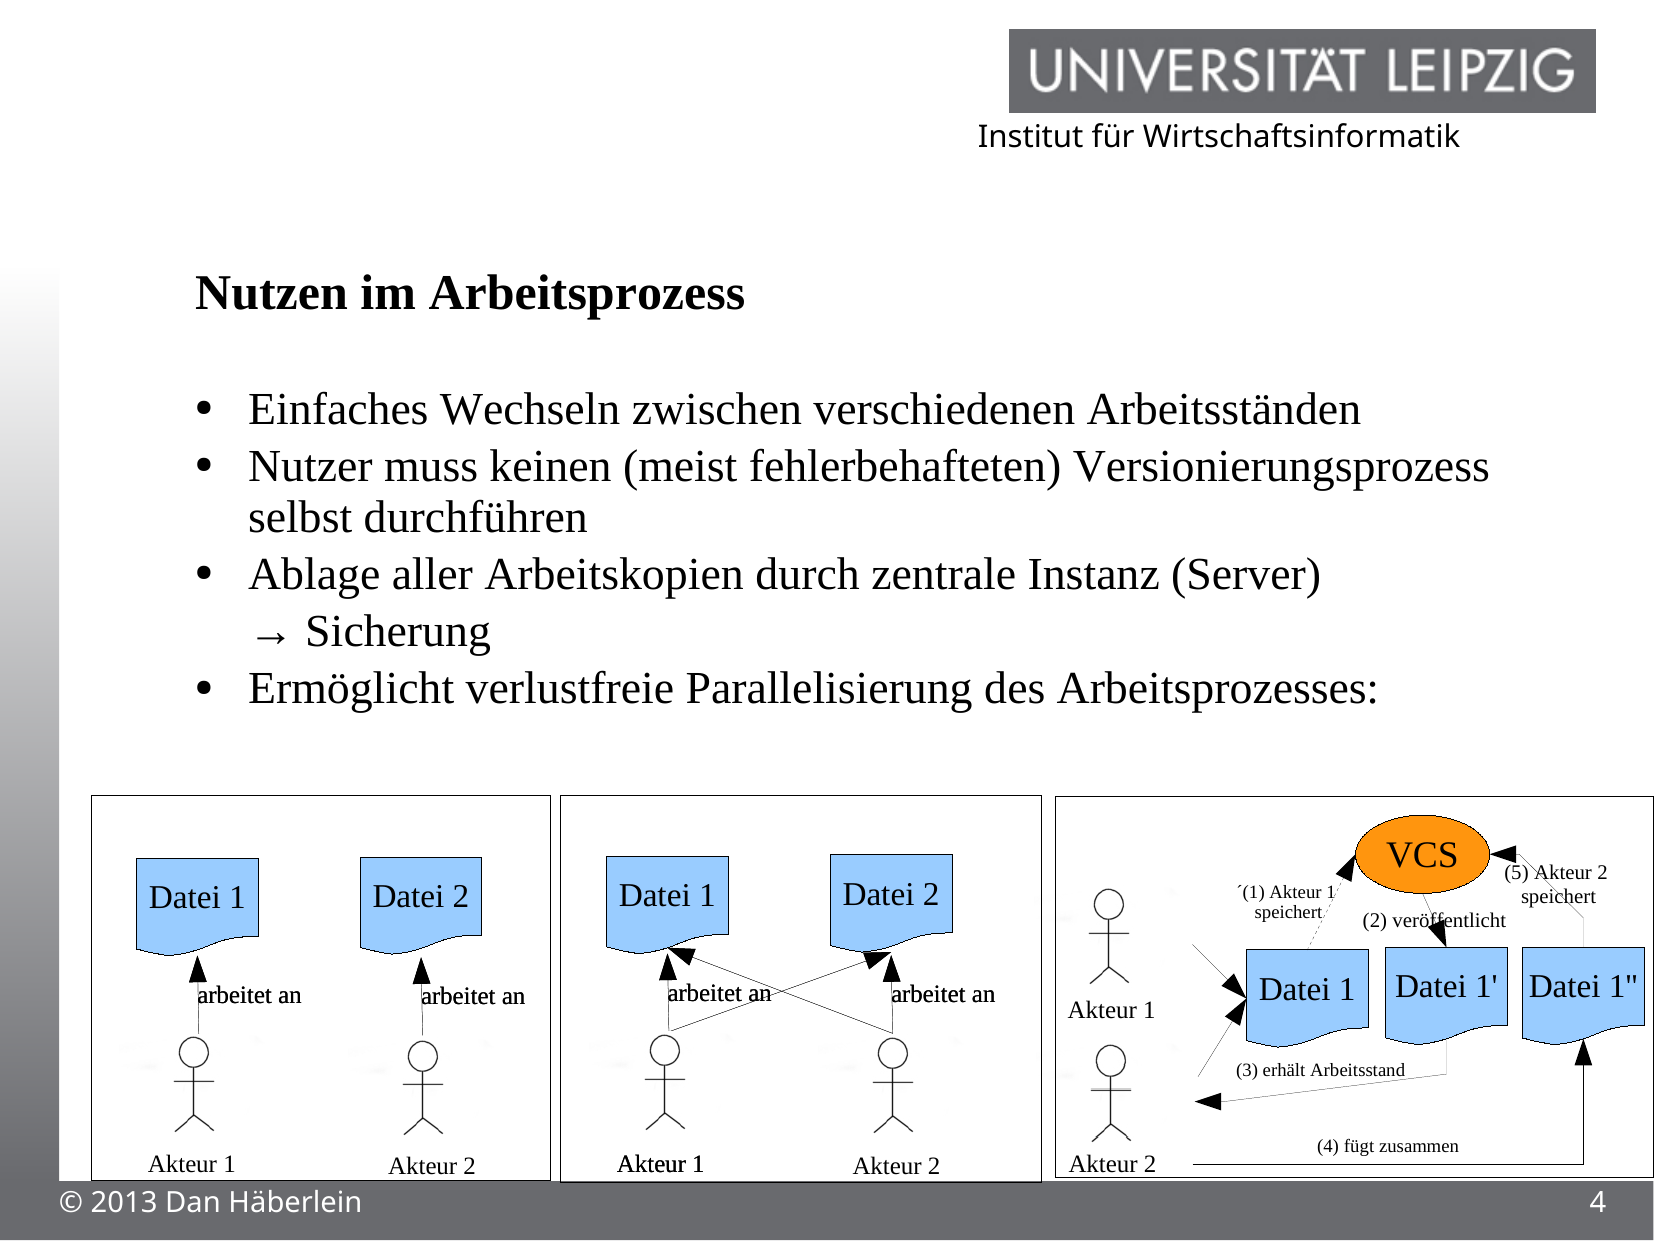

# Nutzen im Arbeitsprozess
Einfaches Wechseln zwischen verschiedenen Arbeitsständen
Nutzer muss keinen (meist fehlerbehafteten) Versionierungsprozess selbst durchführen
Ablage aller Arbeitskopien durch zentrale Instanz (Server)
→ Sicherung
Ermöglicht verlustfreie Parallelisierung des Arbeitsprozesses:
VCS
Datei 2
Datei 2
Datei 2
Datei 2
Datei 1
Datei 1
Datei 1
Datei 1
Datei 2
Datei 2
Datei 1
Datei 1
Datei 1'
Datei 1''
Datei 1
Akteur 1
Akteur 2
Akteur 1
Akteur 1
Akteur 1
Akteur 2
Akteur 2